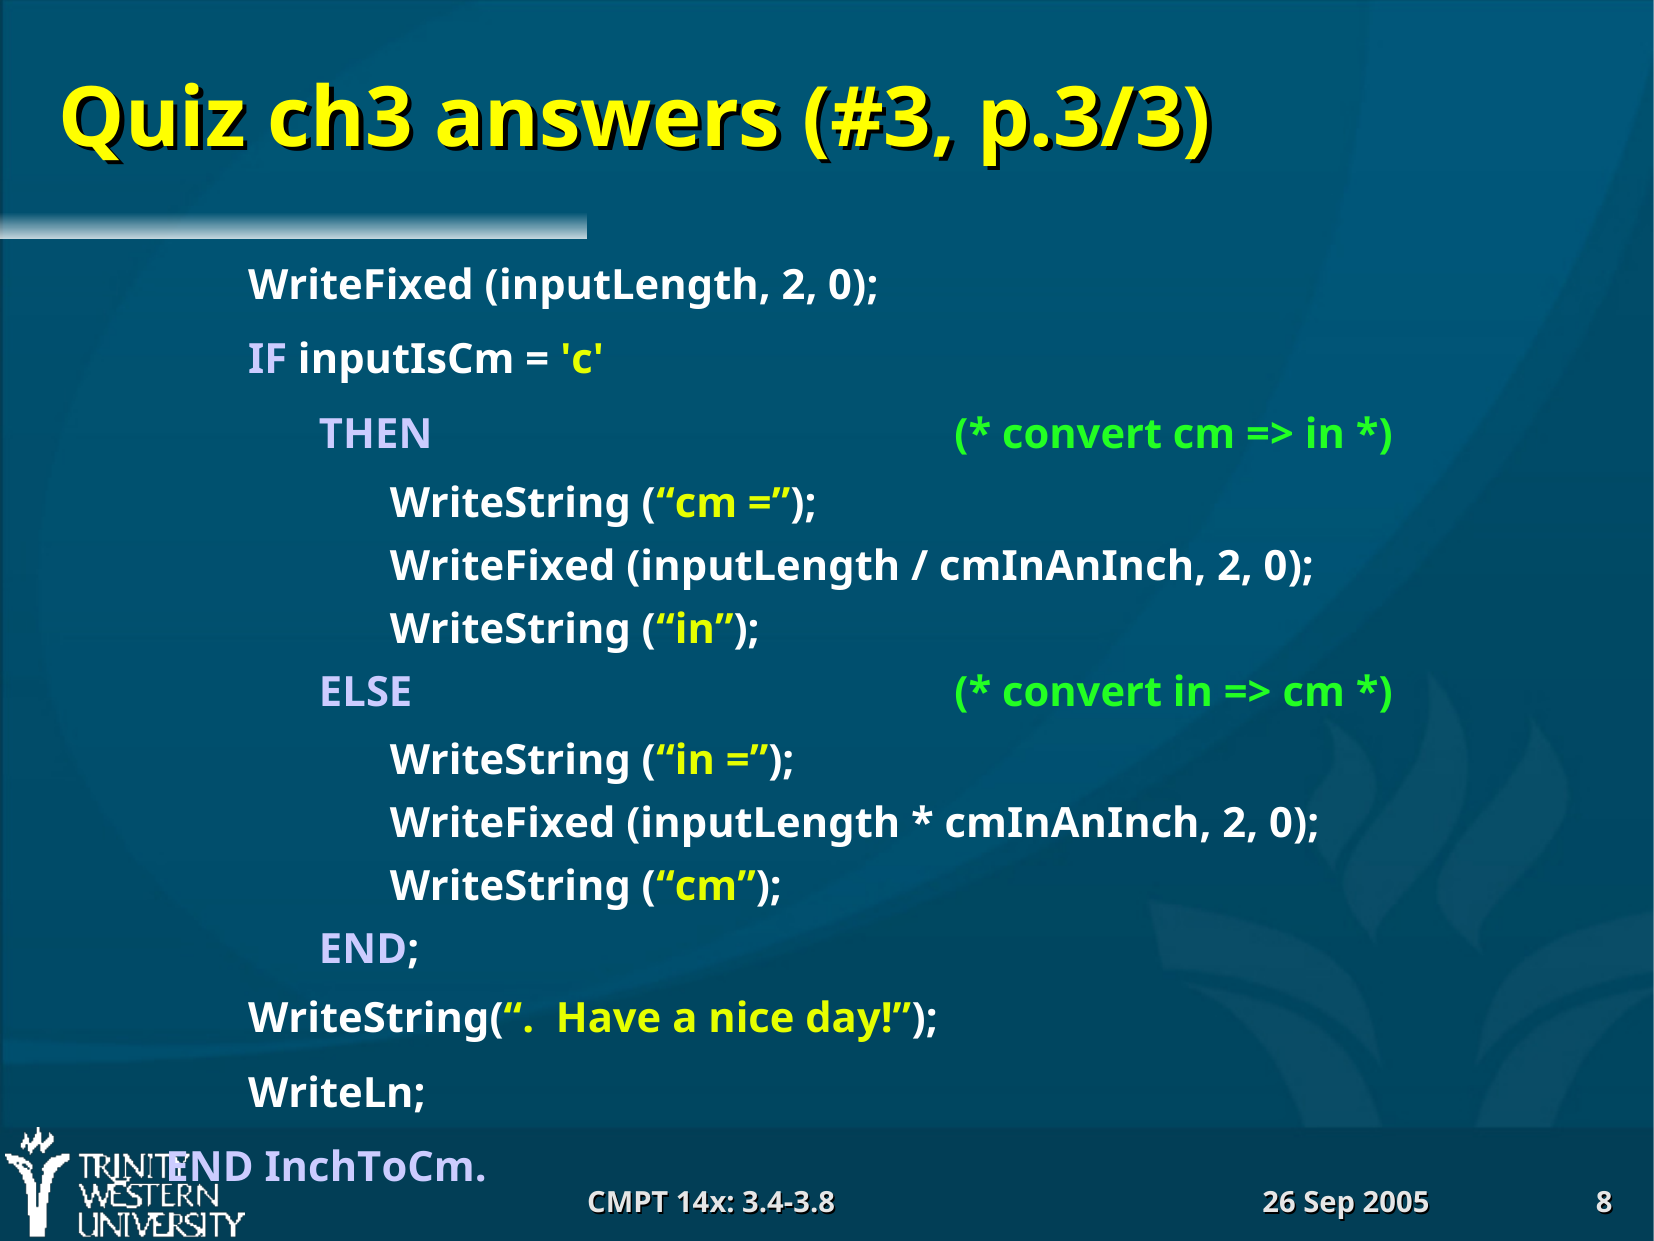

# Quiz ch3 answers (#3, p.3/3)
WriteFixed (inputLength, 2, 0);
IF inputIsCm = 'c'
THEN							(* convert cm => in *)
WriteString (“cm =”);
WriteFixed (inputLength / cmInAnInch, 2, 0);
WriteString (“in”);
ELSE								(* convert in => cm *)
WriteString (“in =”);
WriteFixed (inputLength * cmInAnInch, 2, 0);
WriteString (“cm”);
END;
WriteString(“. Have a nice day!”);
WriteLn;
END InchToCm.
CMPT 14x: 3.4-3.8
26 Sep 2005
8